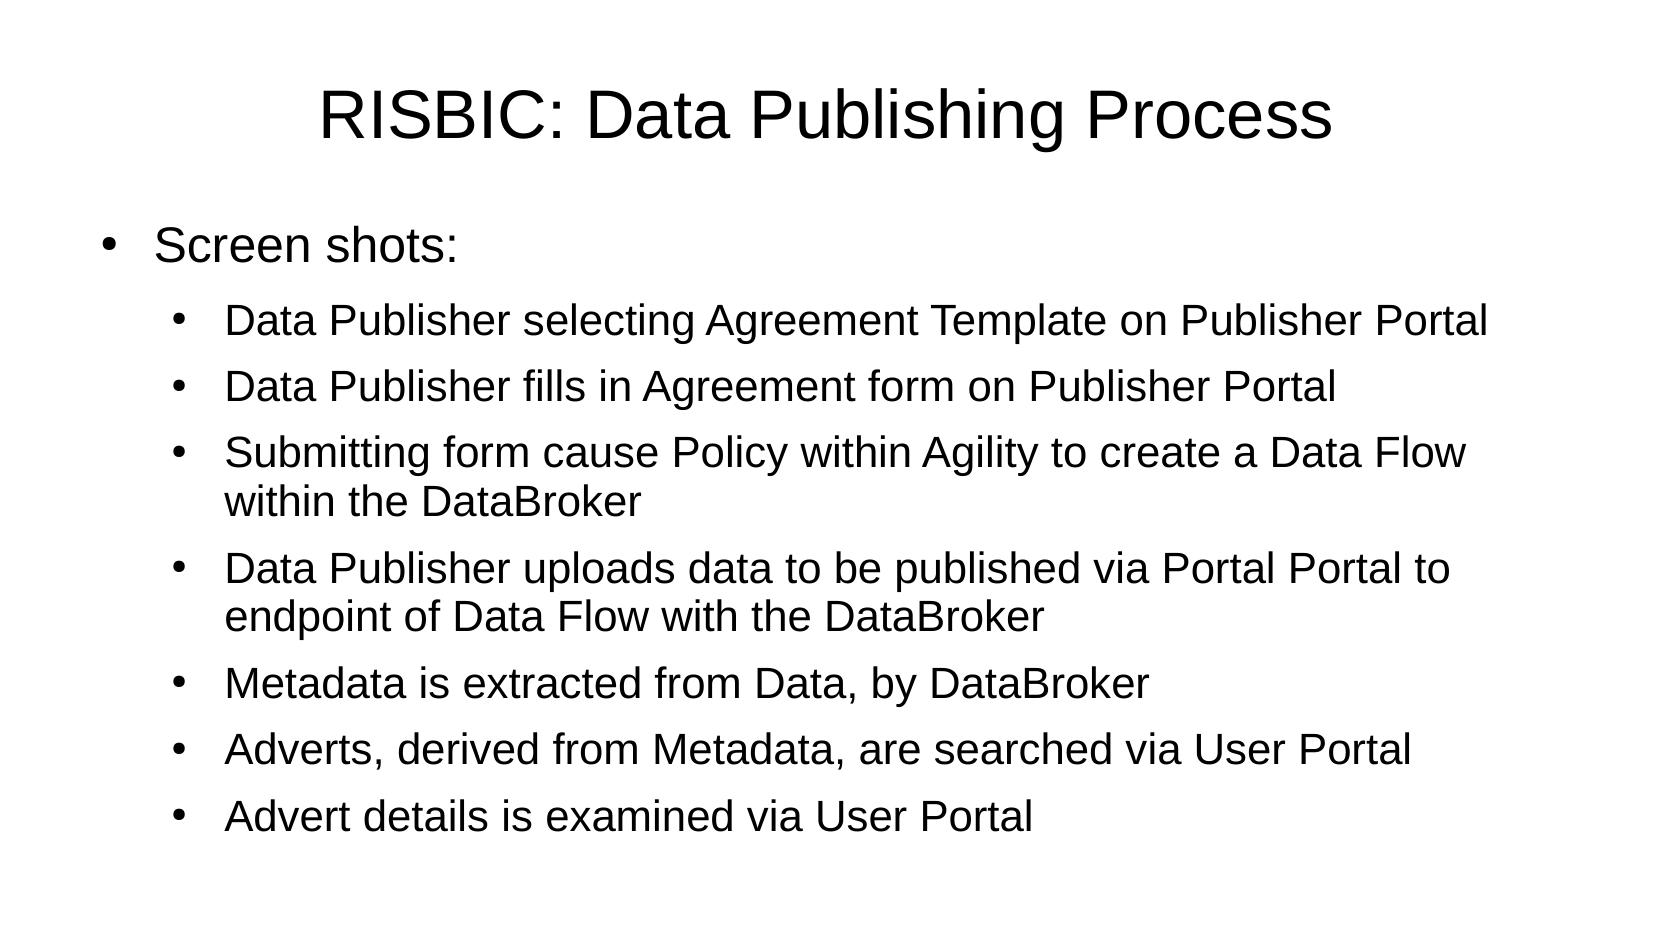

# RISBIC: Data Publishing Process
Screen shots:
Data Publisher selecting Agreement Template on Publisher Portal
Data Publisher fills in Agreement form on Publisher Portal
Submitting form cause Policy within Agility to create a Data Flow within the DataBroker
Data Publisher uploads data to be published via Portal Portal to endpoint of Data Flow with the DataBroker
Metadata is extracted from Data, by DataBroker
Adverts, derived from Metadata, are searched via User Portal
Advert details is examined via User Portal